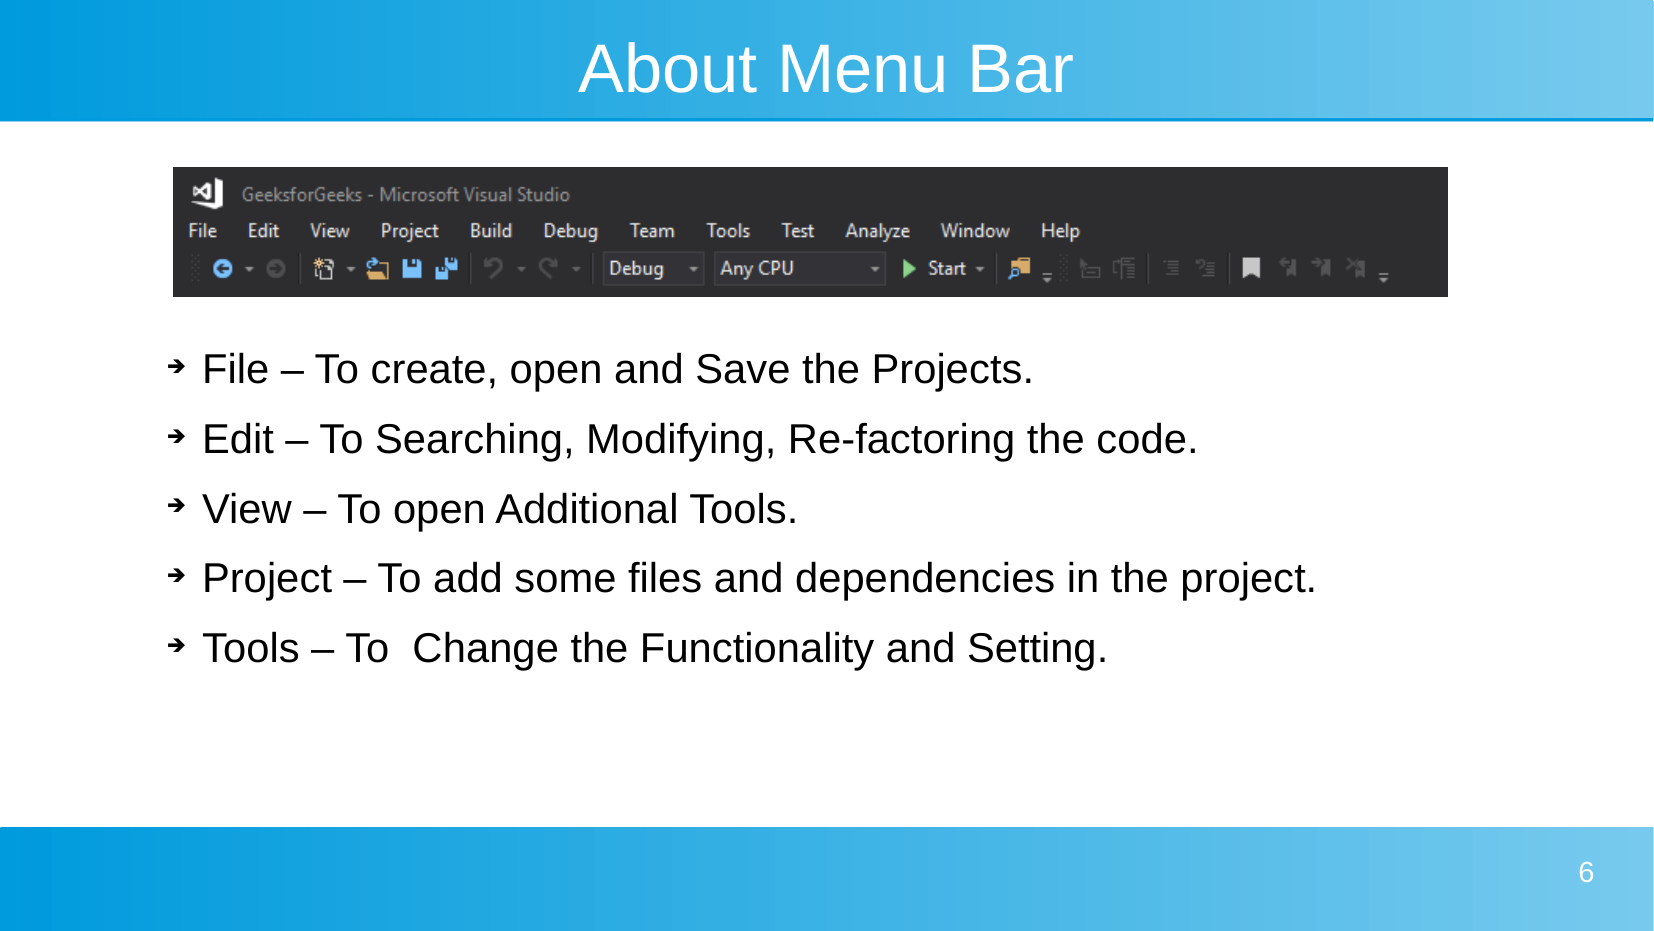

# About Menu Bar
File – To create, open and Save the Projects.
Edit – To Searching, Modifying, Re-factoring the code.
View – To open Additional Tools.
Project – To add some files and dependencies in the project.
Tools – To Change the Functionality and Setting.
6